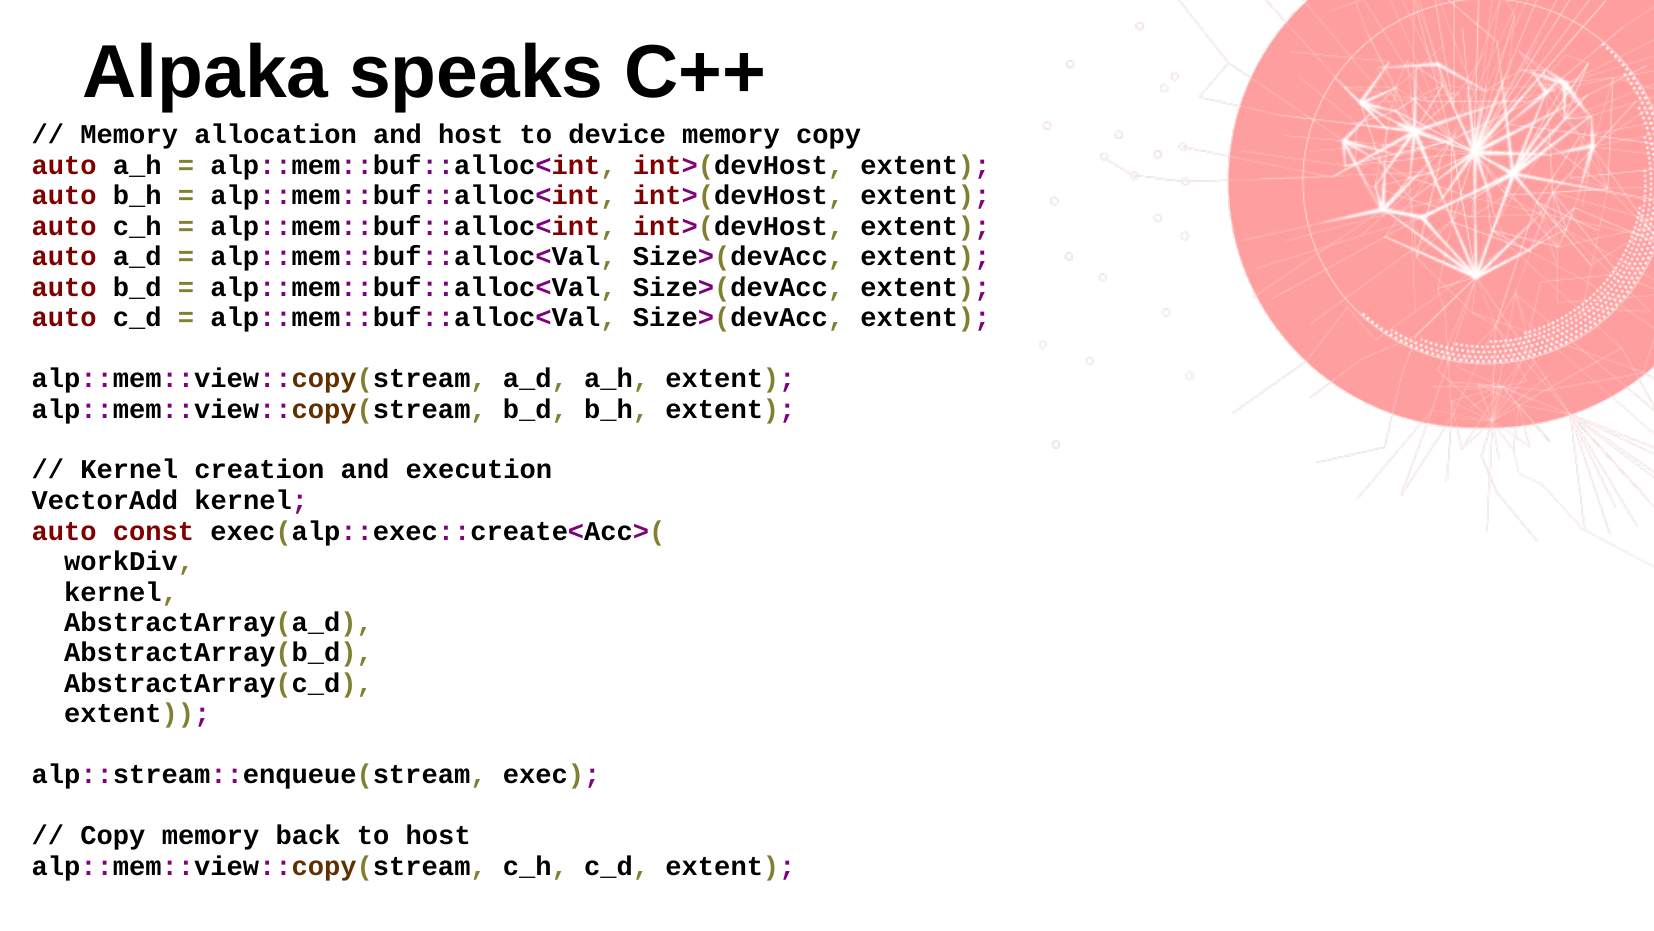

# Alpaka speaks C++
// Memory allocation and host to device memory copy
auto a_h = alp::mem::buf::alloc<int, int>(devHost, extent);
auto b_h = alp::mem::buf::alloc<int, int>(devHost, extent);
auto c_h = alp::mem::buf::alloc<int, int>(devHost, extent);
auto a_d = alp::mem::buf::alloc<Val, Size>(devAcc, extent);
auto b_d = alp::mem::buf::alloc<Val, Size>(devAcc, extent);
auto c_d = alp::mem::buf::alloc<Val, Size>(devAcc, extent);
alp::mem::view::copy(stream, a_d, a_h, extent);
alp::mem::view::copy(stream, b_d, b_h, extent);
// Kernel creation and execution
VectorAdd kernel;
auto const exec(alp::exec::create<Acc>(
 workDiv,
 kernel,
 AbstractArray(a_d),
 AbstractArray(b_d),
 AbstractArray(c_d),
 extent));
alp::stream::enqueue(stream, exec);
// Copy memory back to host
alp::mem::view::copy(stream, c_h, c_d, extent);